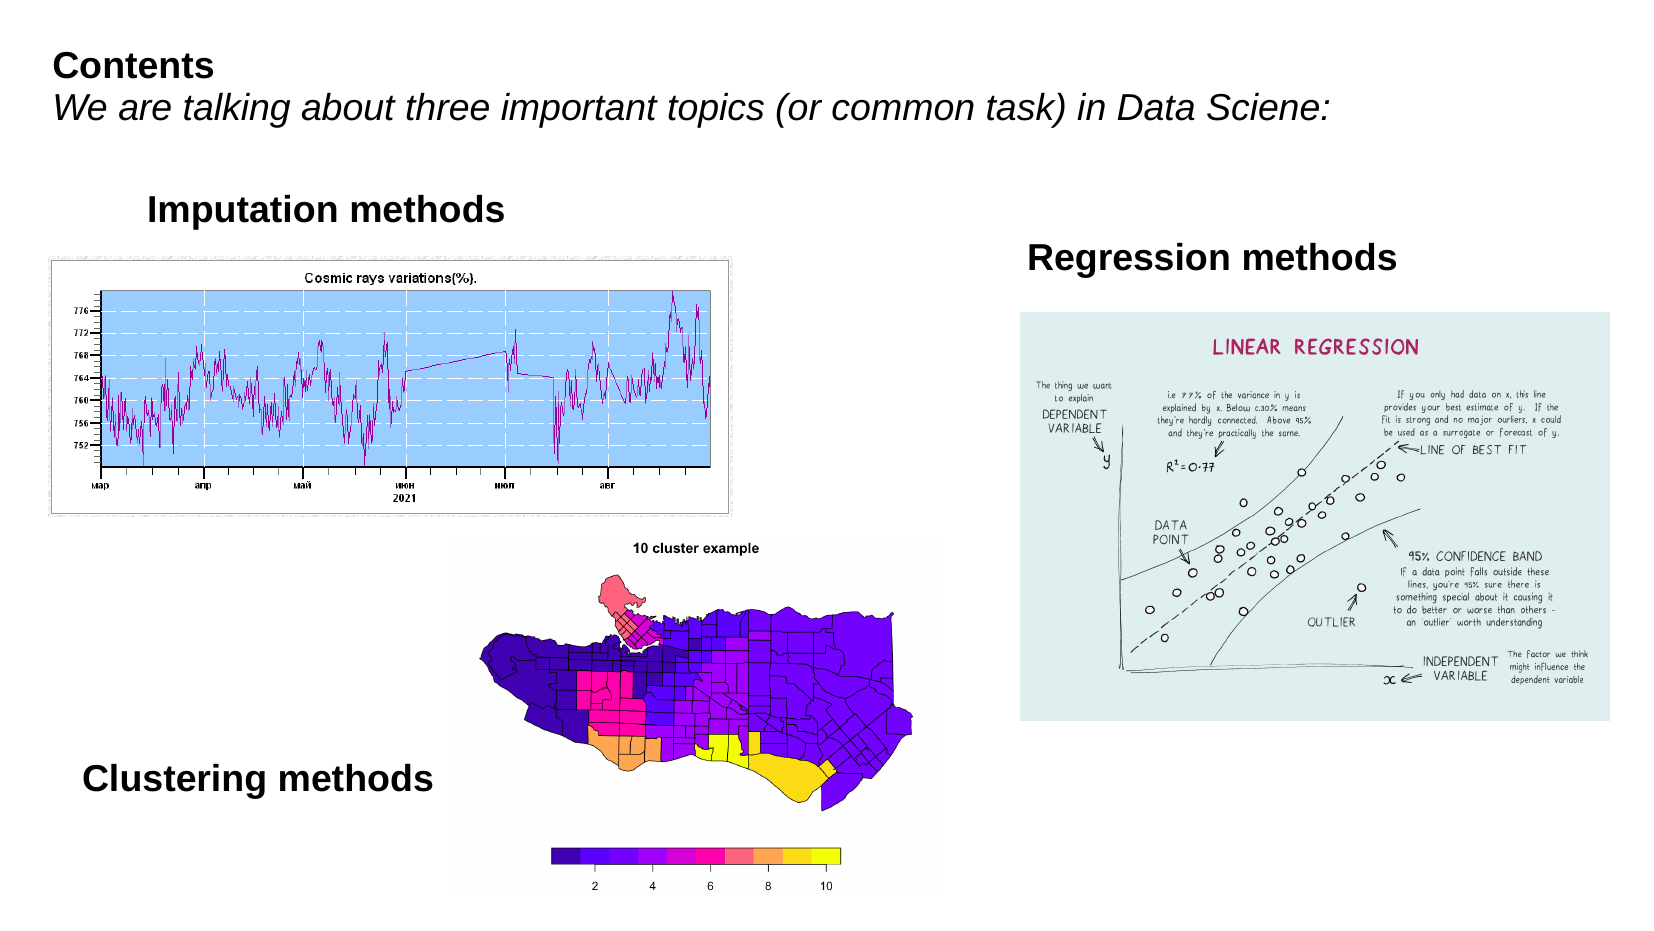

Contents
We are talking about three important topics (or common task) in Data Sciene:
Imputation methods
Regression methods
Clustering methods